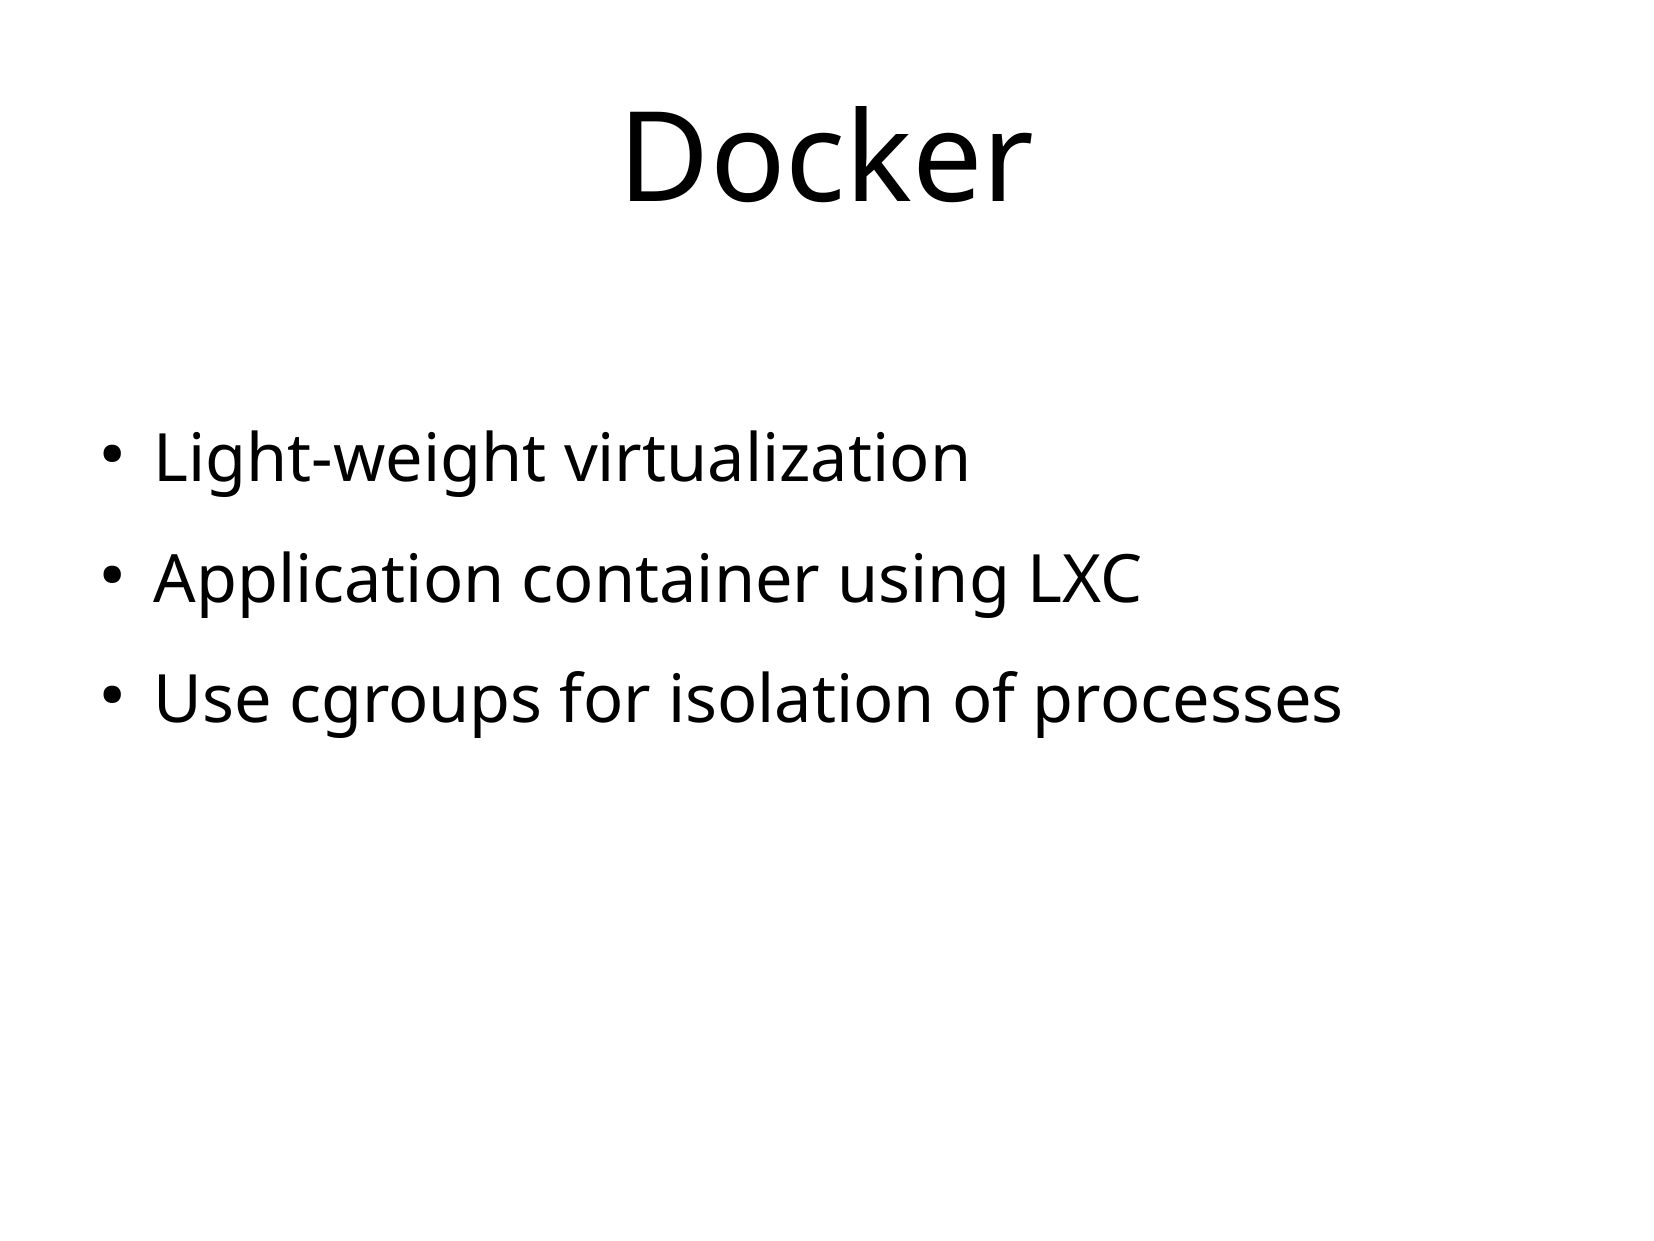

# Docker
Light-weight virtualization
Application container using LXC
Use cgroups for isolation of processes